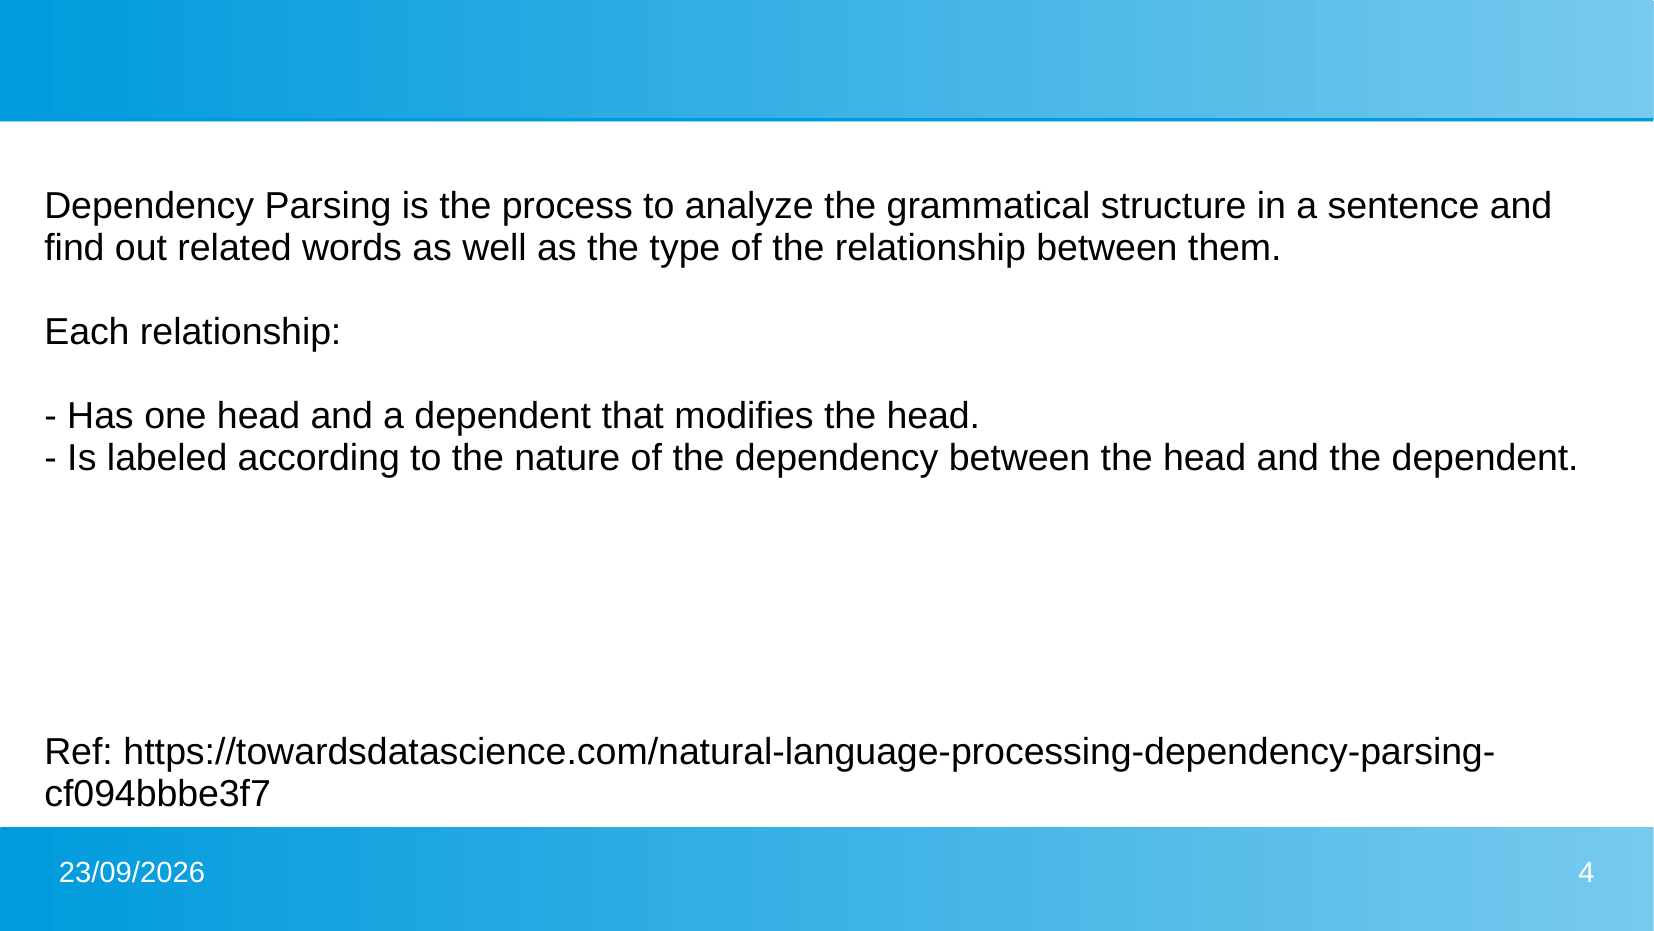

#
Dependency Parsing is the process to analyze the grammatical structure in a sentence and find out related words as well as the type of the relationship between them.
Each relationship:
- Has one head and a dependent that modifies the head.
- Is labeled according to the nature of the dependency between the head and the dependent.
Ref: https://towardsdatascience.com/natural-language-processing-dependency-parsing-cf094bbbe3f7
4